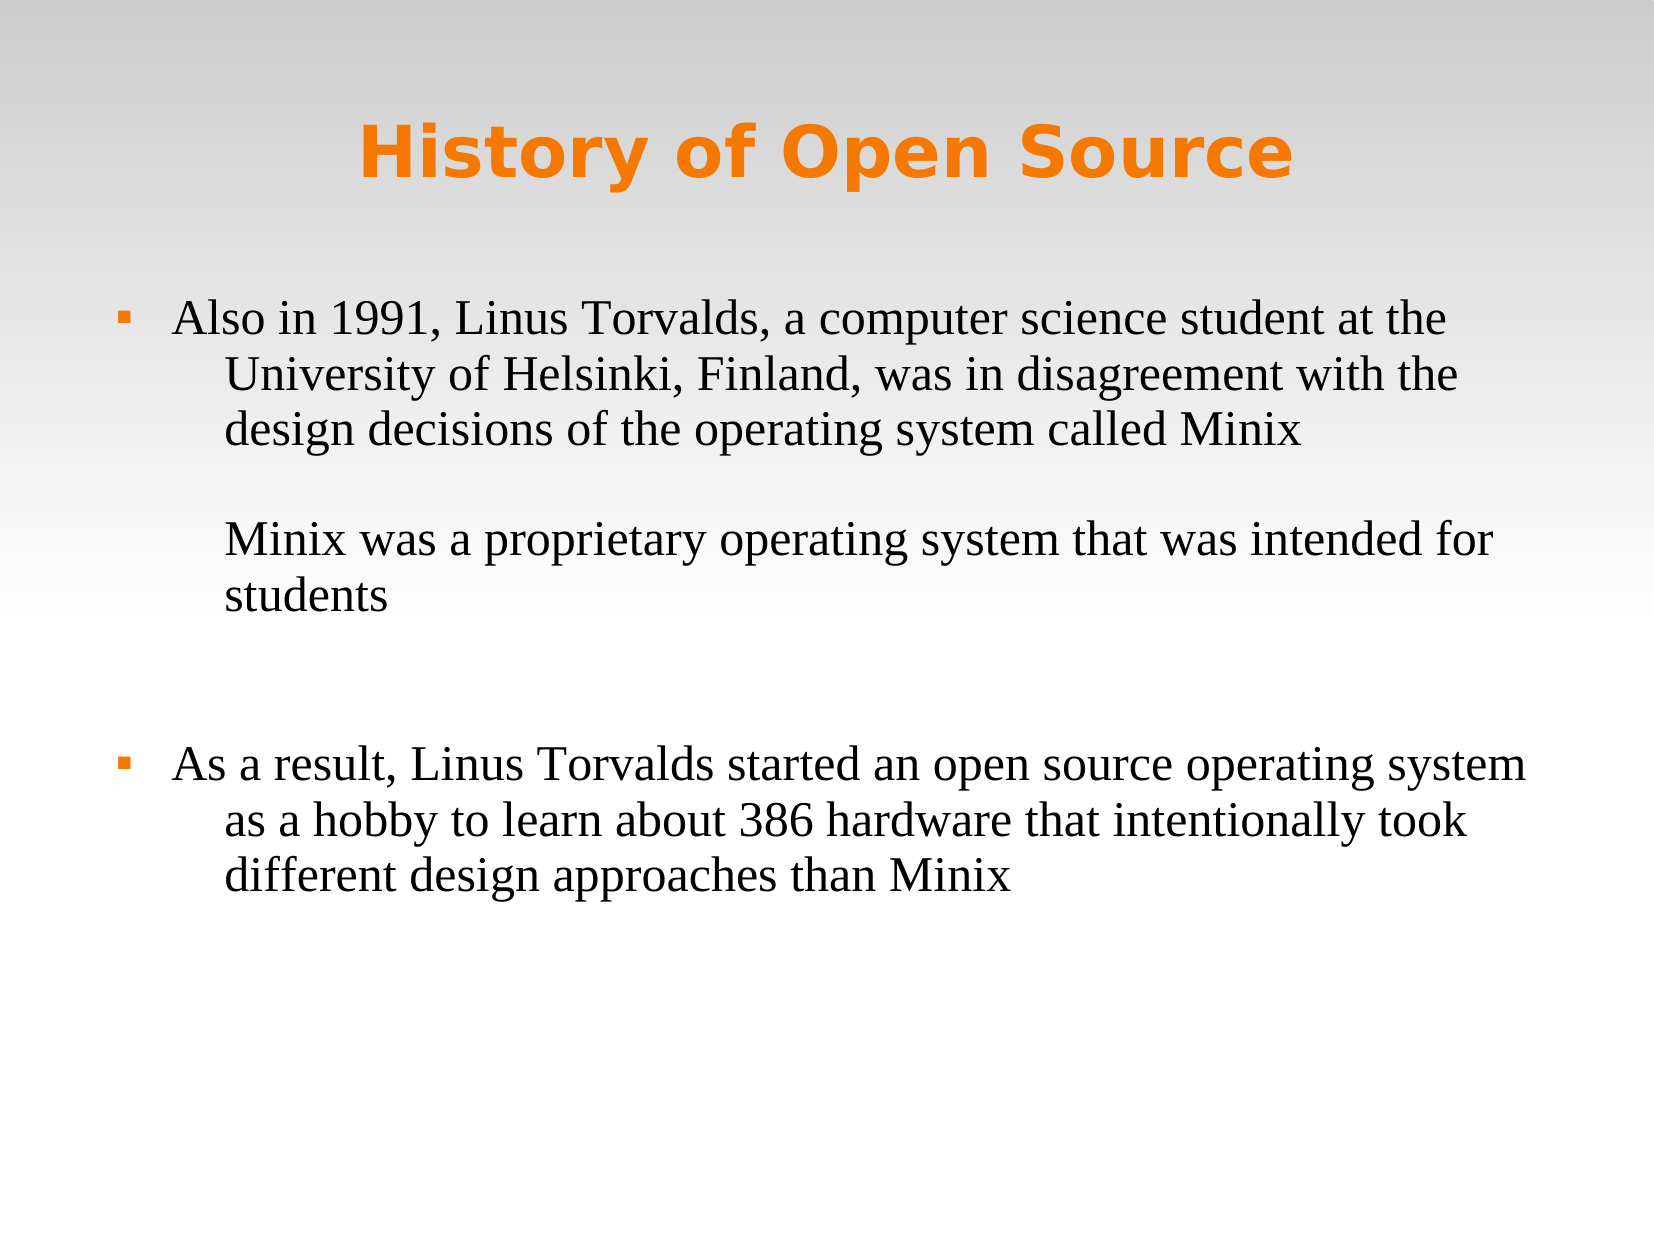

# History of Open Source
Also in 1991, Linus Torvalds, a computer science student at the University of Helsinki, Finland, was in disagreement with the design decisions of the operating system called Minix
Minix was a proprietary operating system that was intended for students
As a result, Linus Torvalds started an open source operating system as a hobby to learn about 386 hardware that intentionally took different design approaches than Minix